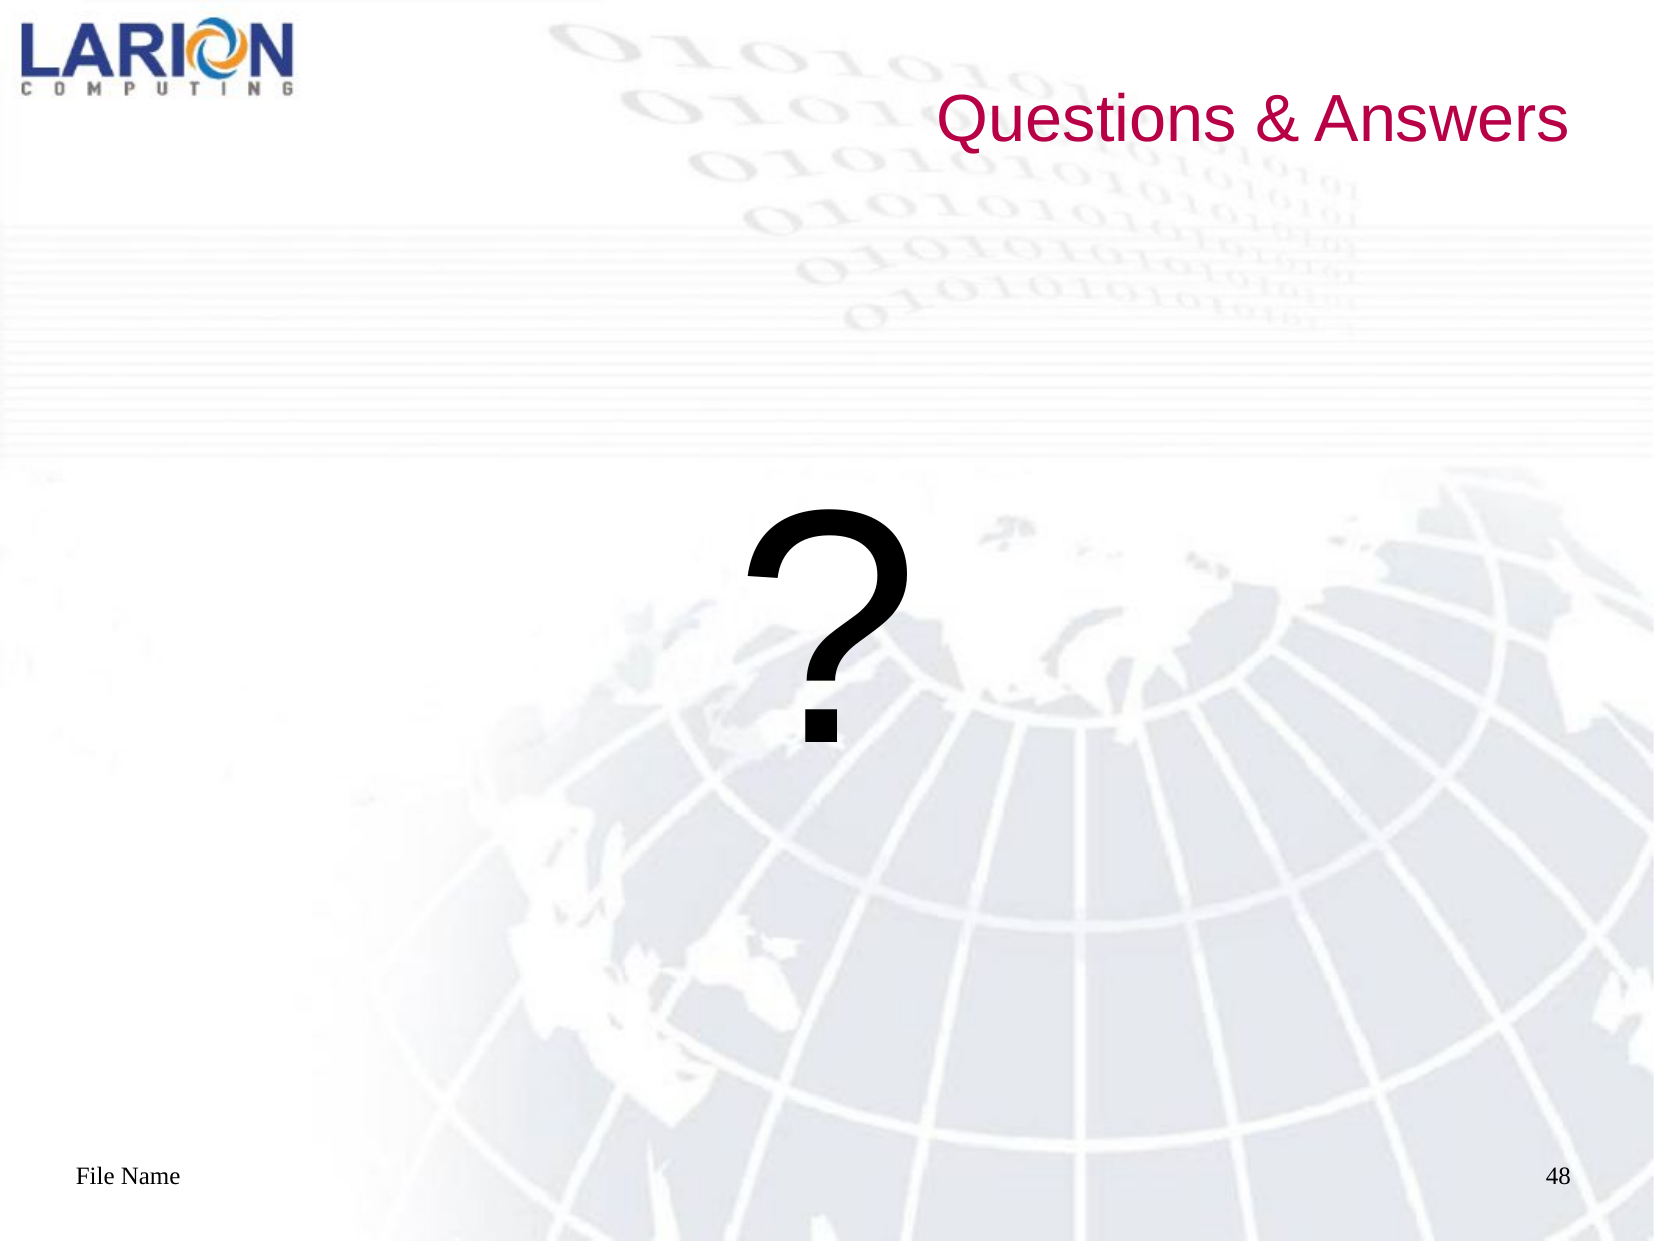

# Questions & Answers
?
File Name
48